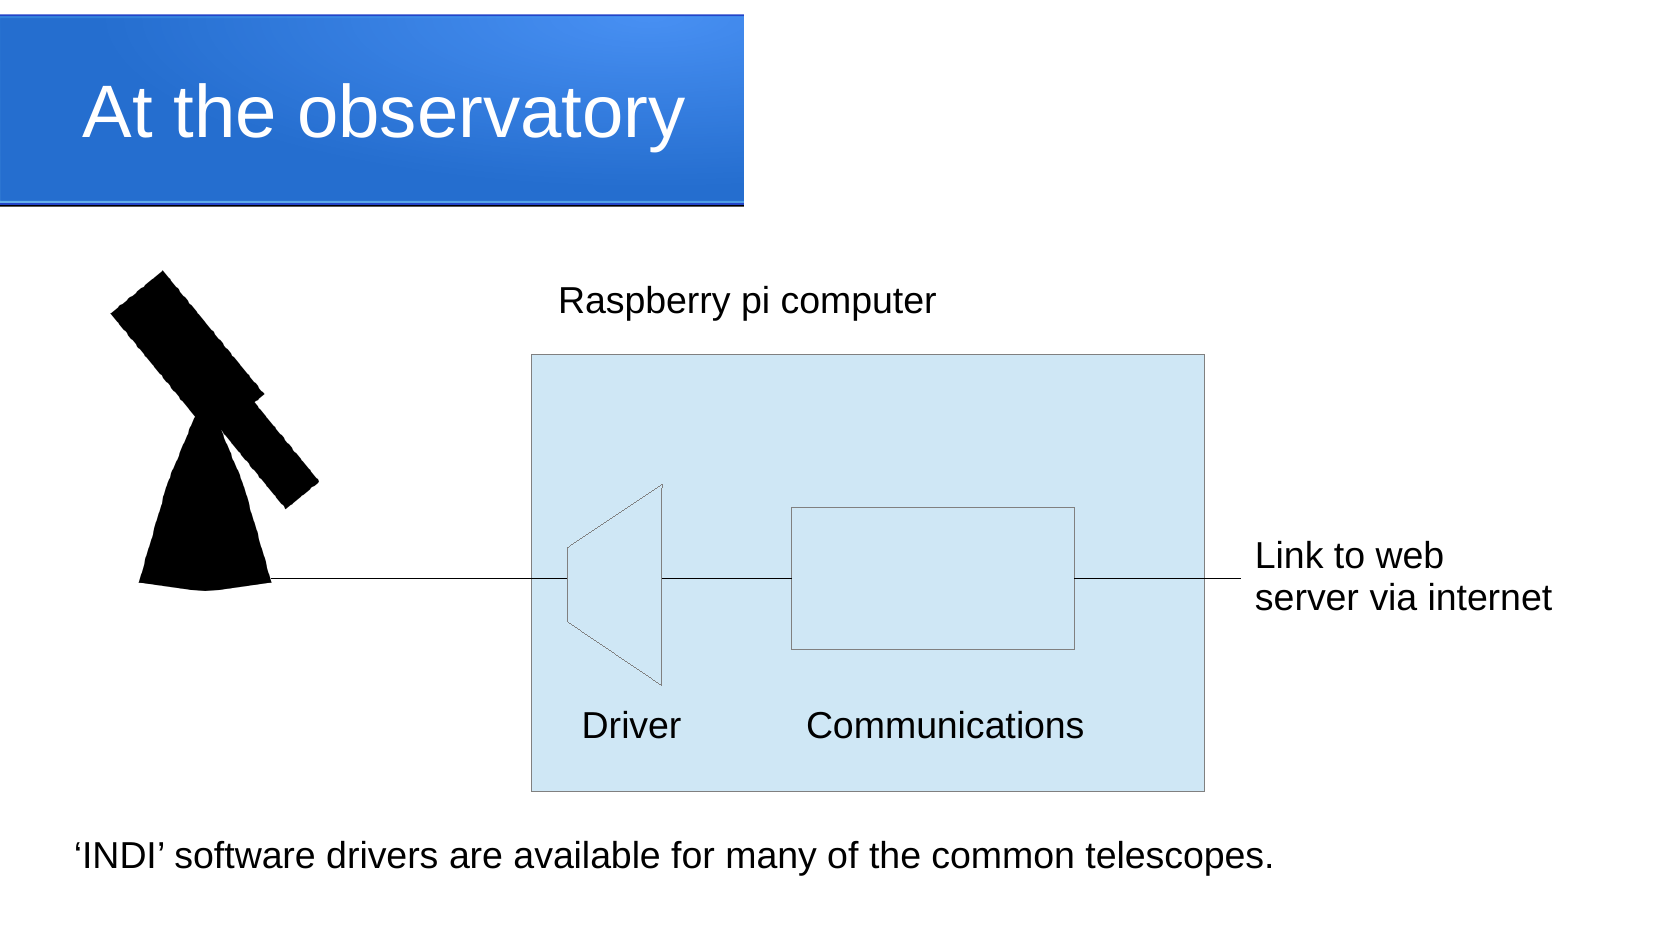

# At the observatory
Raspberry pi computer
Link to web
server via internet
Driver
Communications
‘INDI’ software drivers are available for many of the common telescopes.